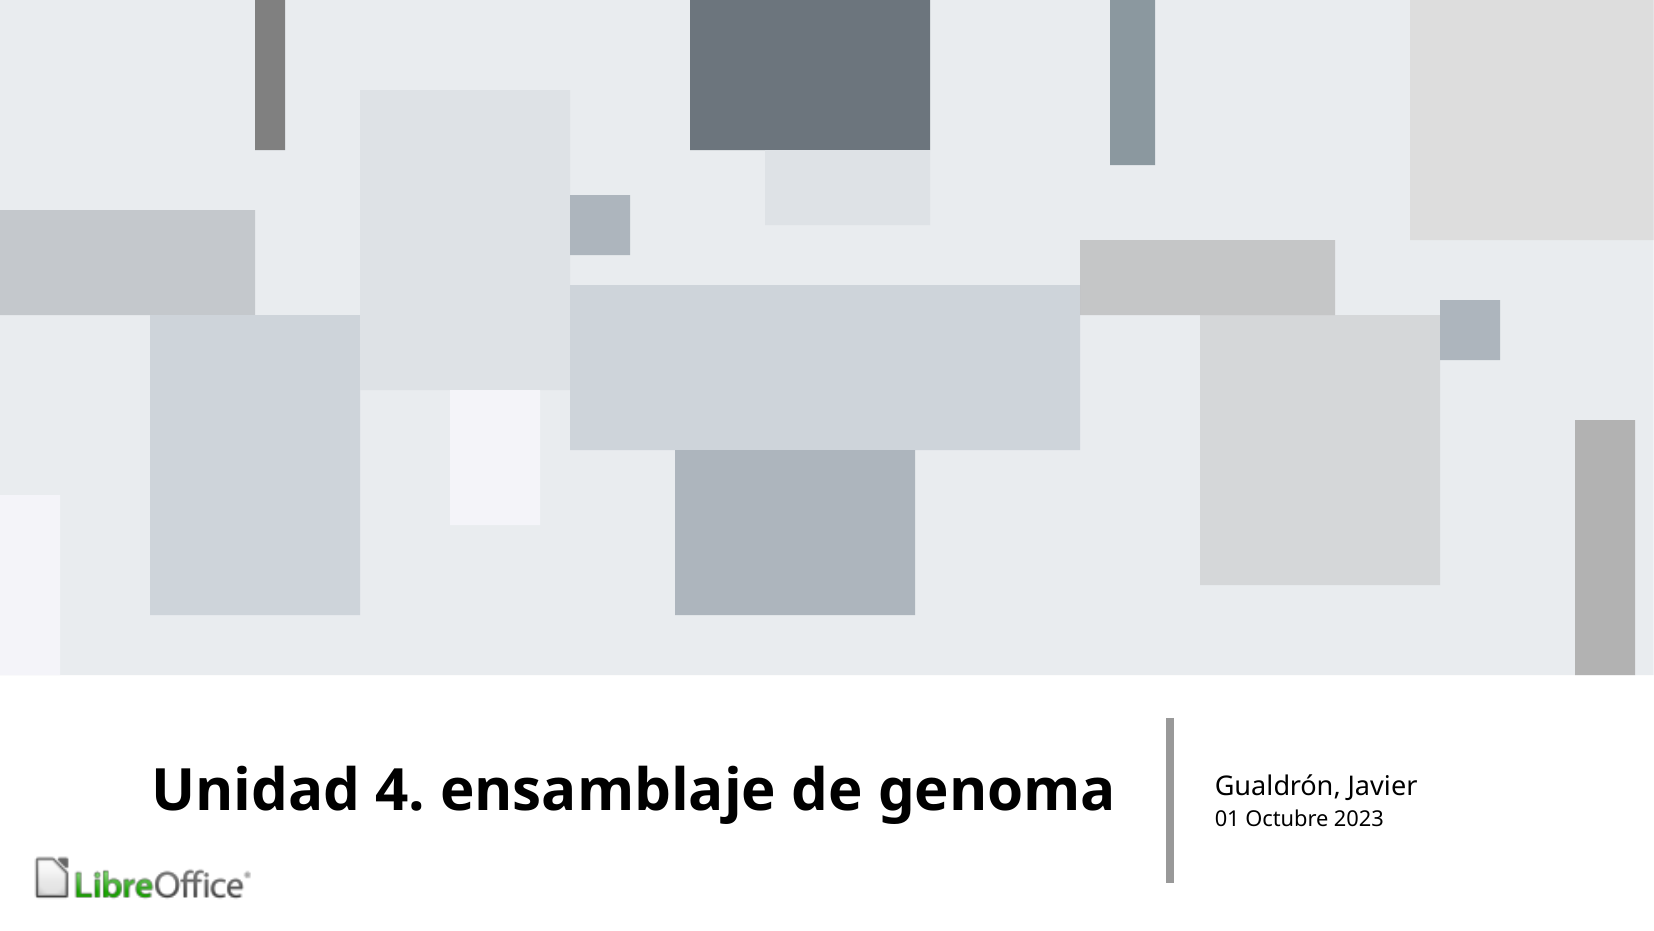

Unidad 4. ensamblaje de genoma
Gualdrón, Javier
01 Octubre 2023